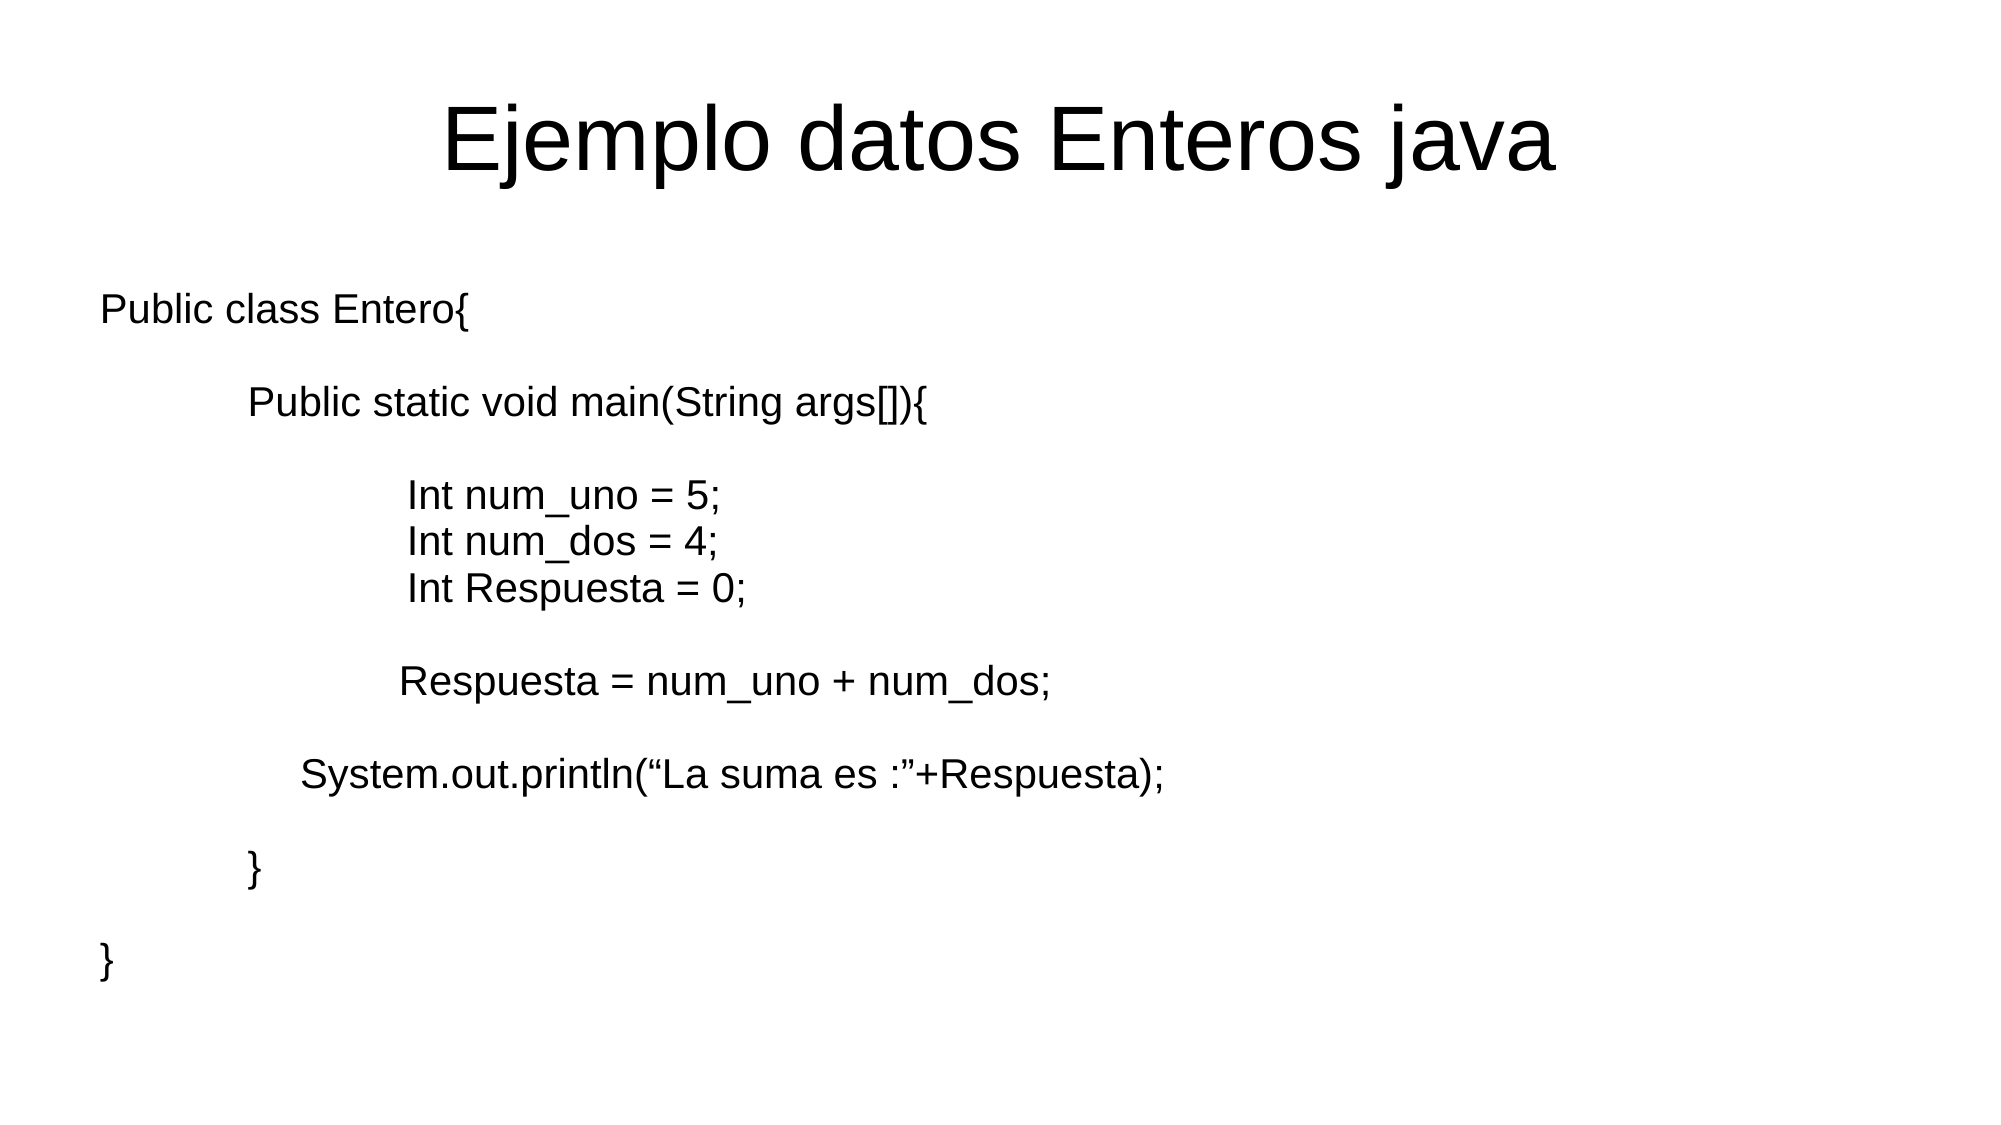

# Ejemplo datos Enteros java
Public class Entero{
		Public static void main(String args[]){
 		 Int num_uno = 5;
				 Int num_dos = 4;
				 Int Respuesta = 0;
 Respuesta = num_uno + num_dos;
	 System.out.println(“La suma es :”+Respuesta);
		}
}